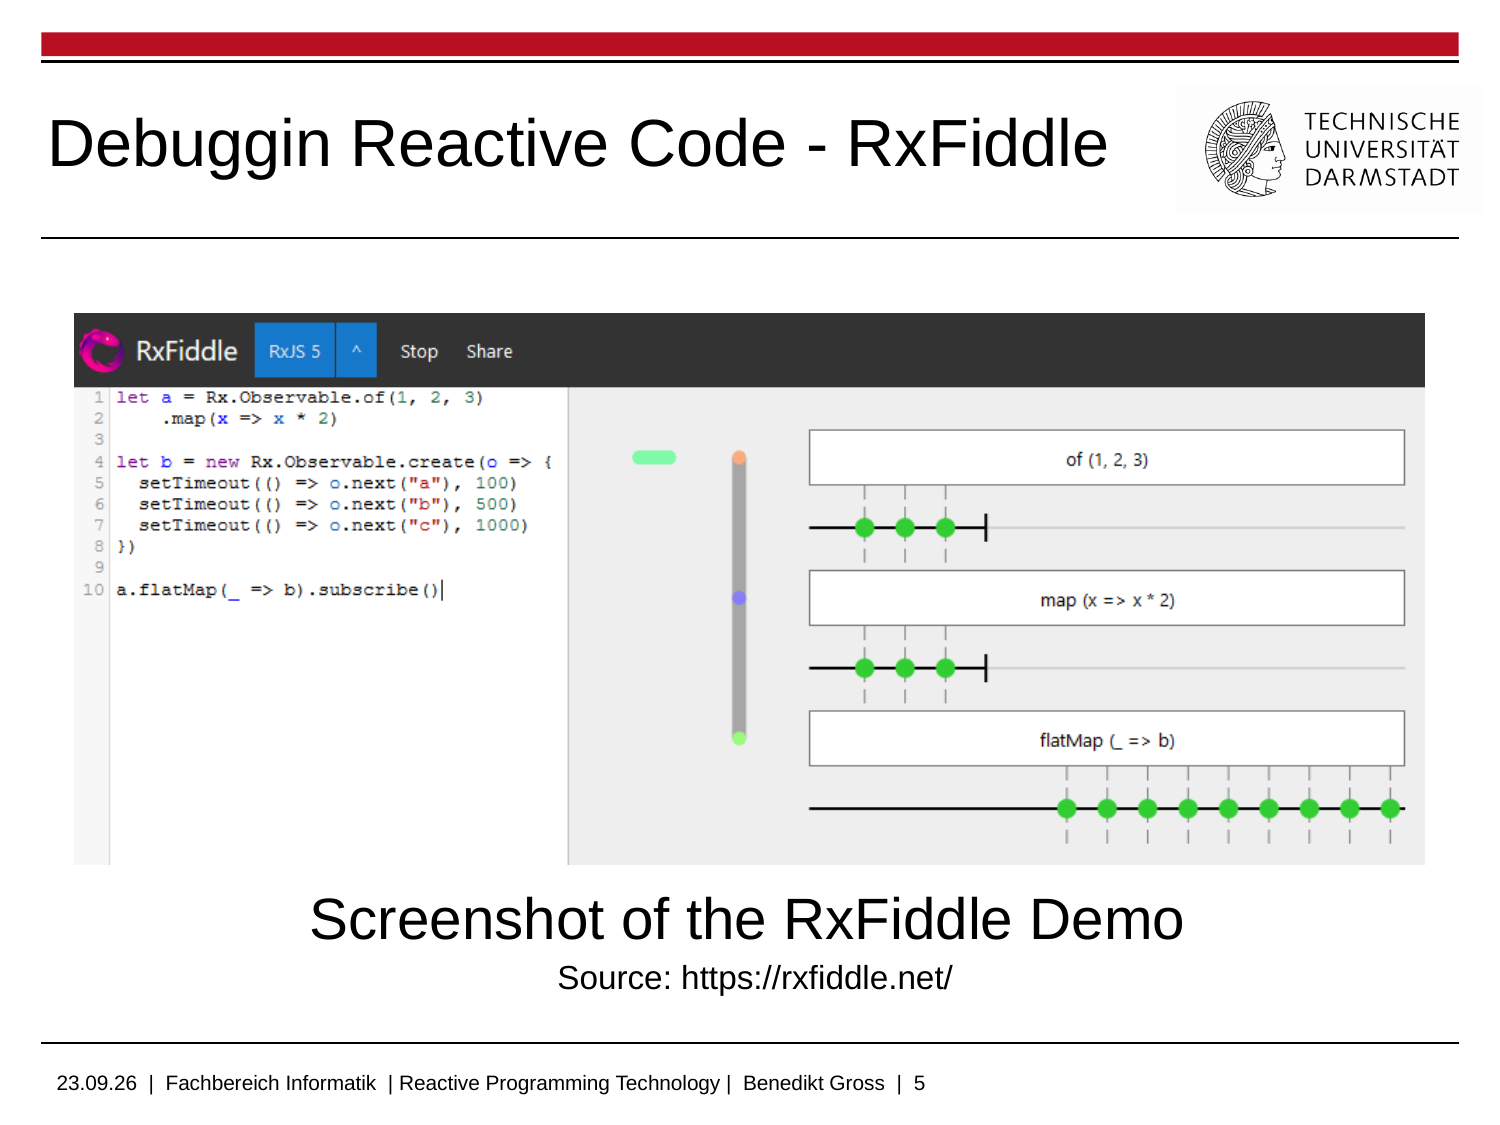

# Debuggin Reactive Code - RxFiddle
Screenshot of the RxFiddle Demo
Source: https://rxfiddle.net/